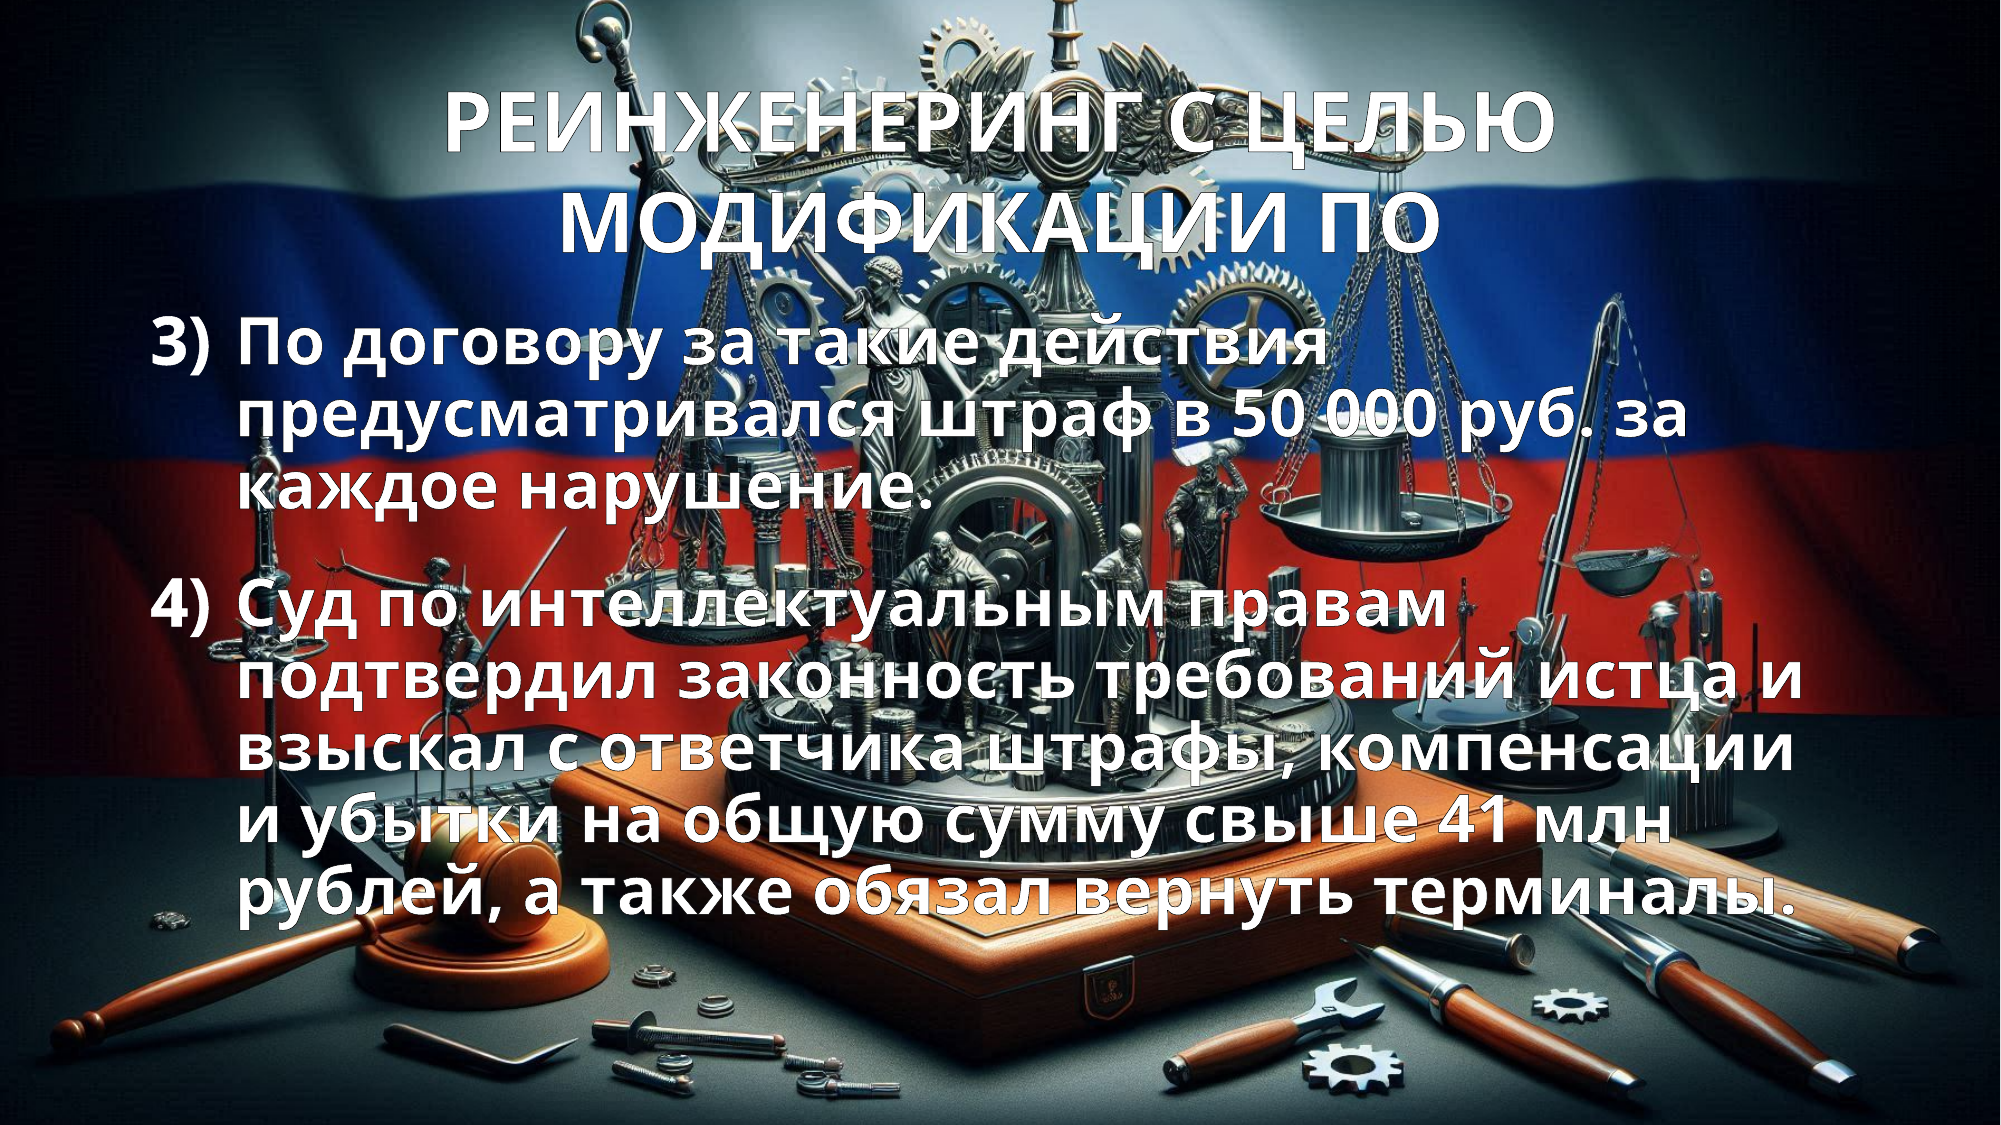

# РЕИНЖЕНЕРИНГ С ЦЕЛЬЮ МОДИФИКАЦИИ ПО
По договору за такие действия предусматривался штраф в 50 000 руб. за каждое нарушение.
Суд по интеллектуальным правам подтвердил законность требований истца и взыскал с ответчика штрафы, компенсации и убытки на общую сумму свыше 41 млн рублей, а также обязал вернуть терминалы.